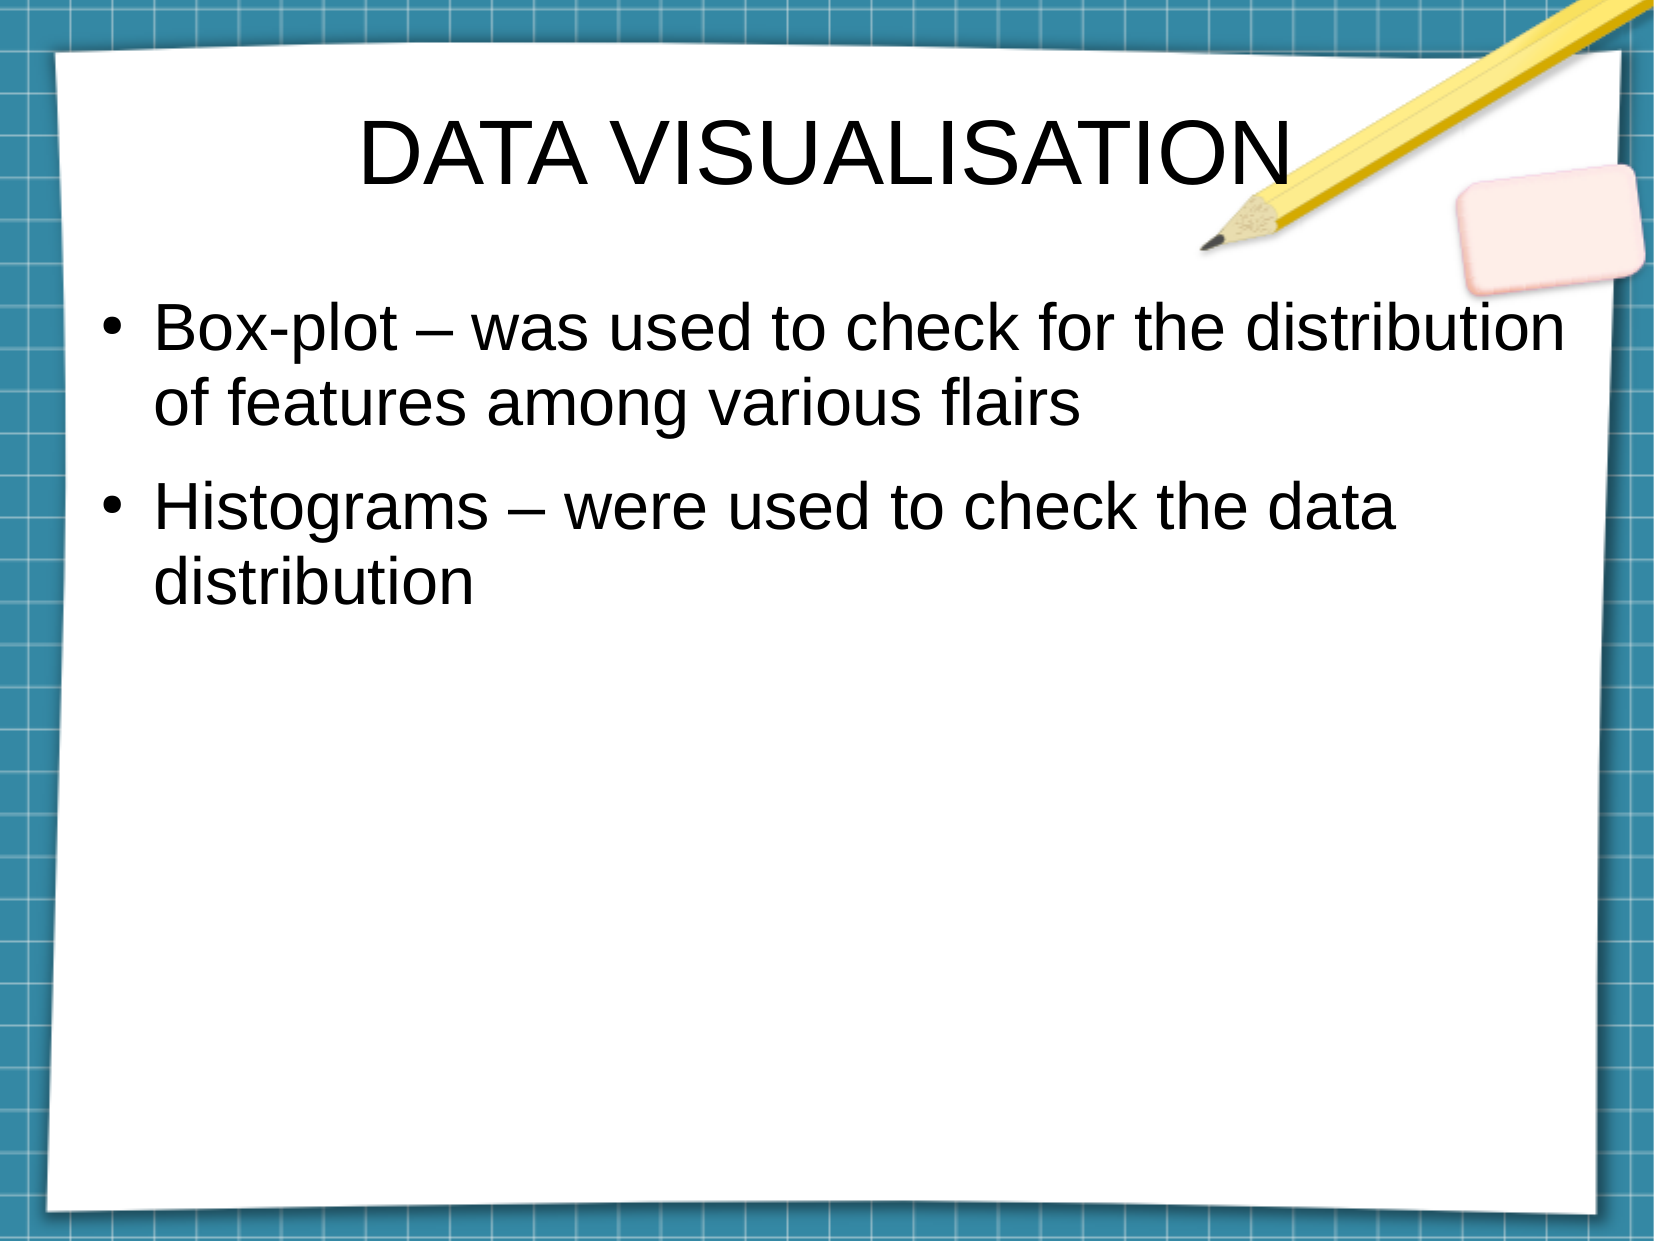

# DATA VISUALISATION
Box-plot – was used to check for the distribution of features among various flairs
Histograms – were used to check the data distribution